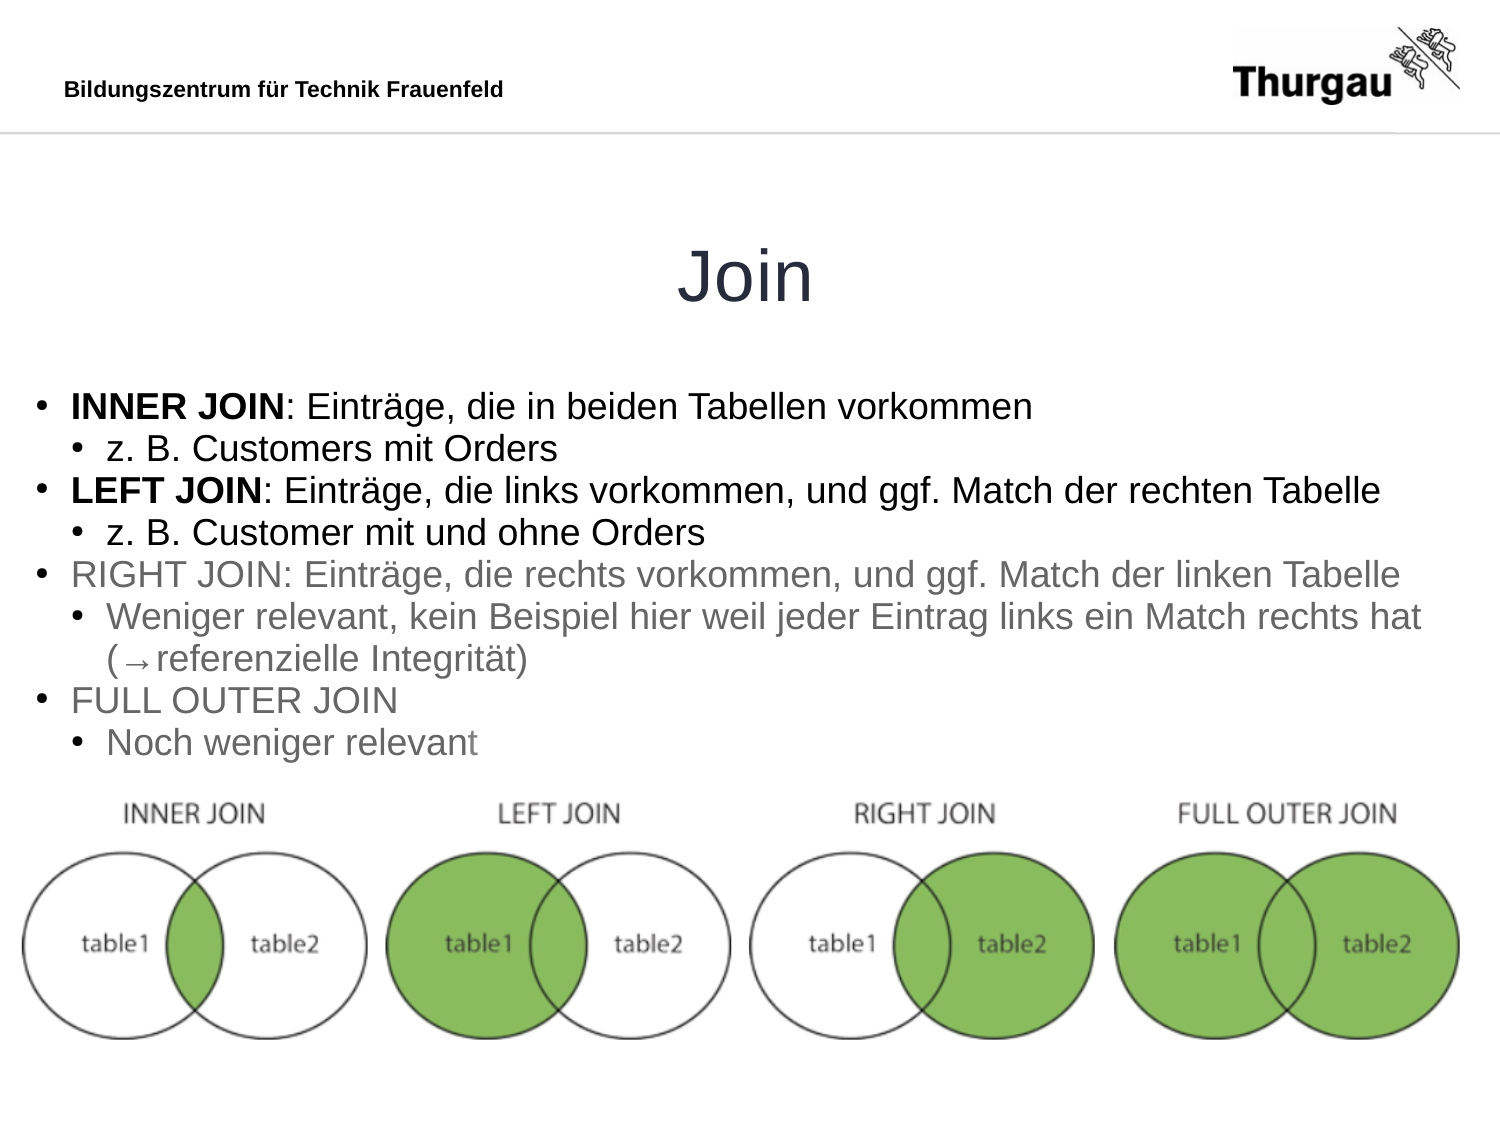

Bildungszentrum für Technik Frauenfeld
Join
INNER JOIN: Einträge, die in beiden Tabellen vorkommen
z. B. Customers mit Orders
LEFT JOIN: Einträge, die links vorkommen, und ggf. Match der rechten Tabelle
z. B. Customer mit und ohne Orders
RIGHT JOIN: Einträge, die rechts vorkommen, und ggf. Match der linken Tabelle
Weniger relevant, kein Beispiel hier weil jeder Eintrag links ein Match rechts hat
(→referenzielle Integrität)
FULL OUTER JOIN
Noch weniger relevant